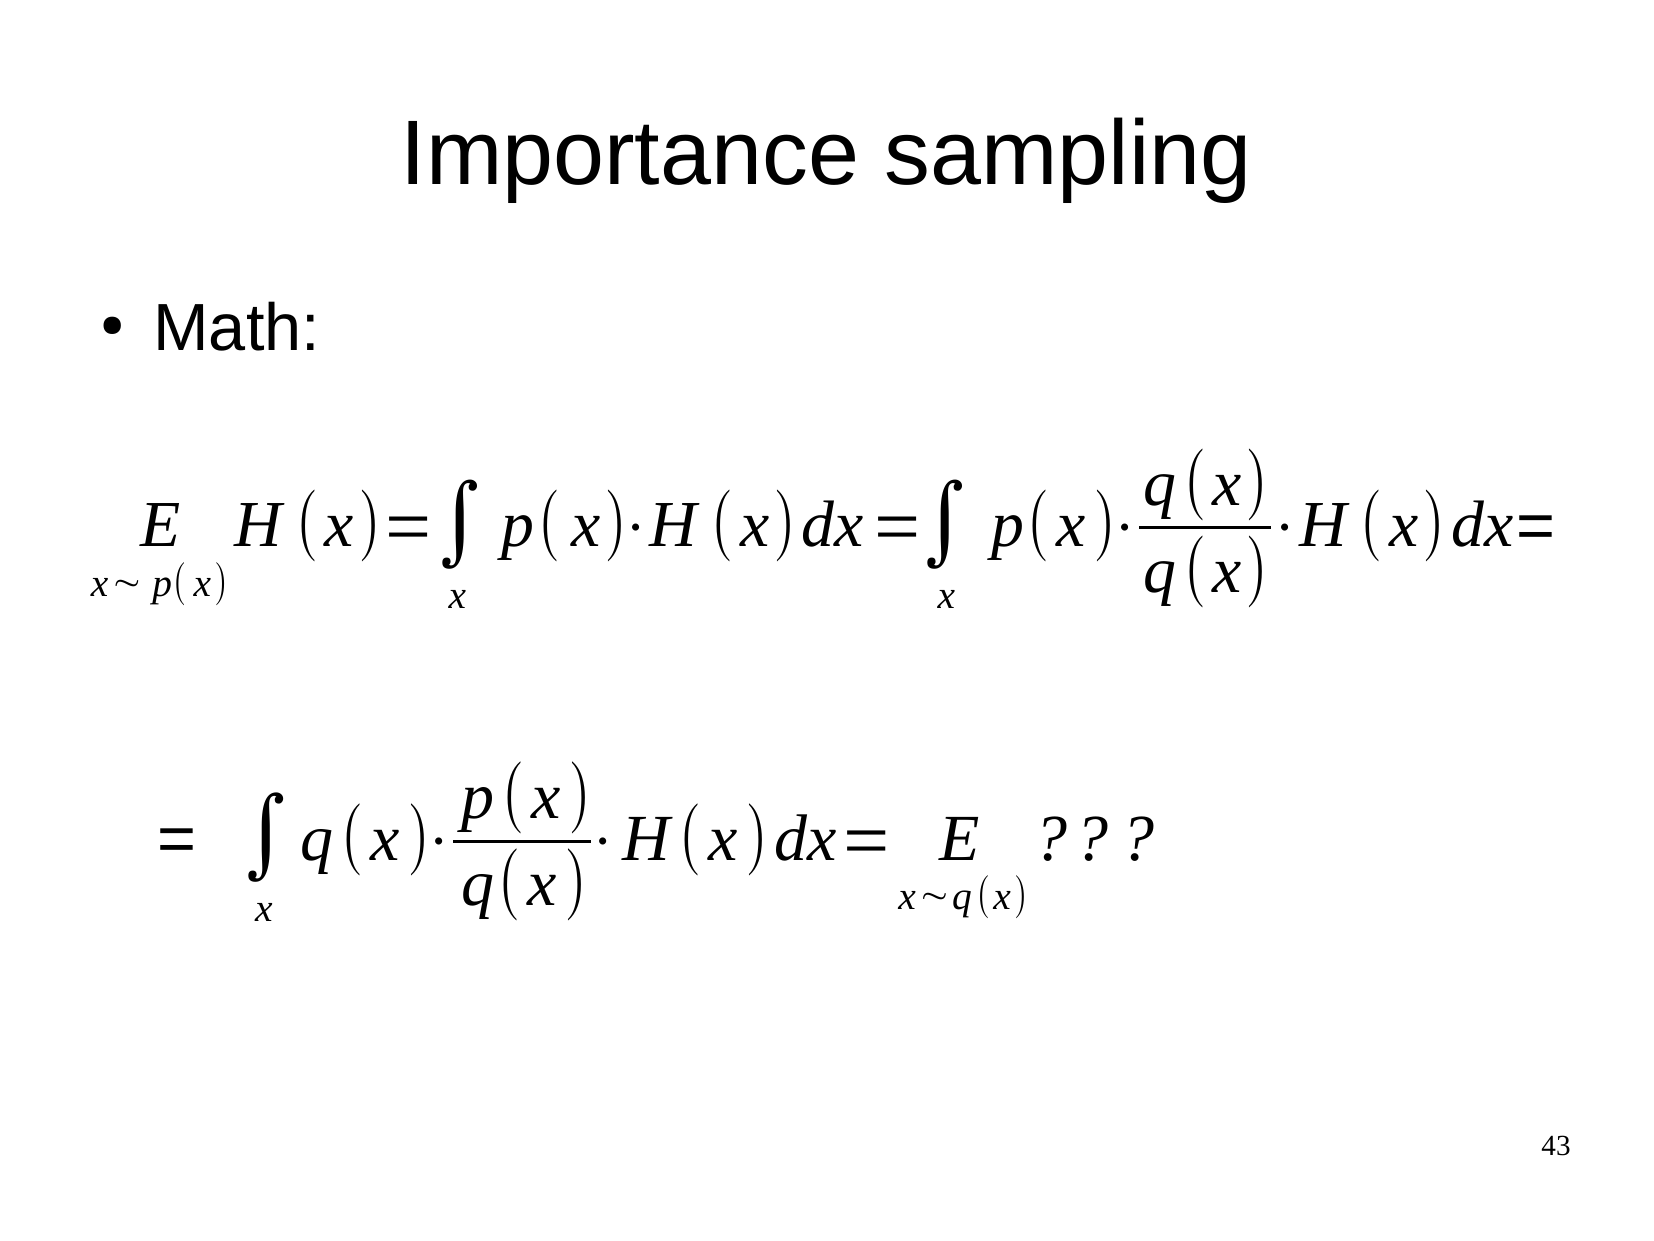

# Importance sampling
Math:
=
=
43